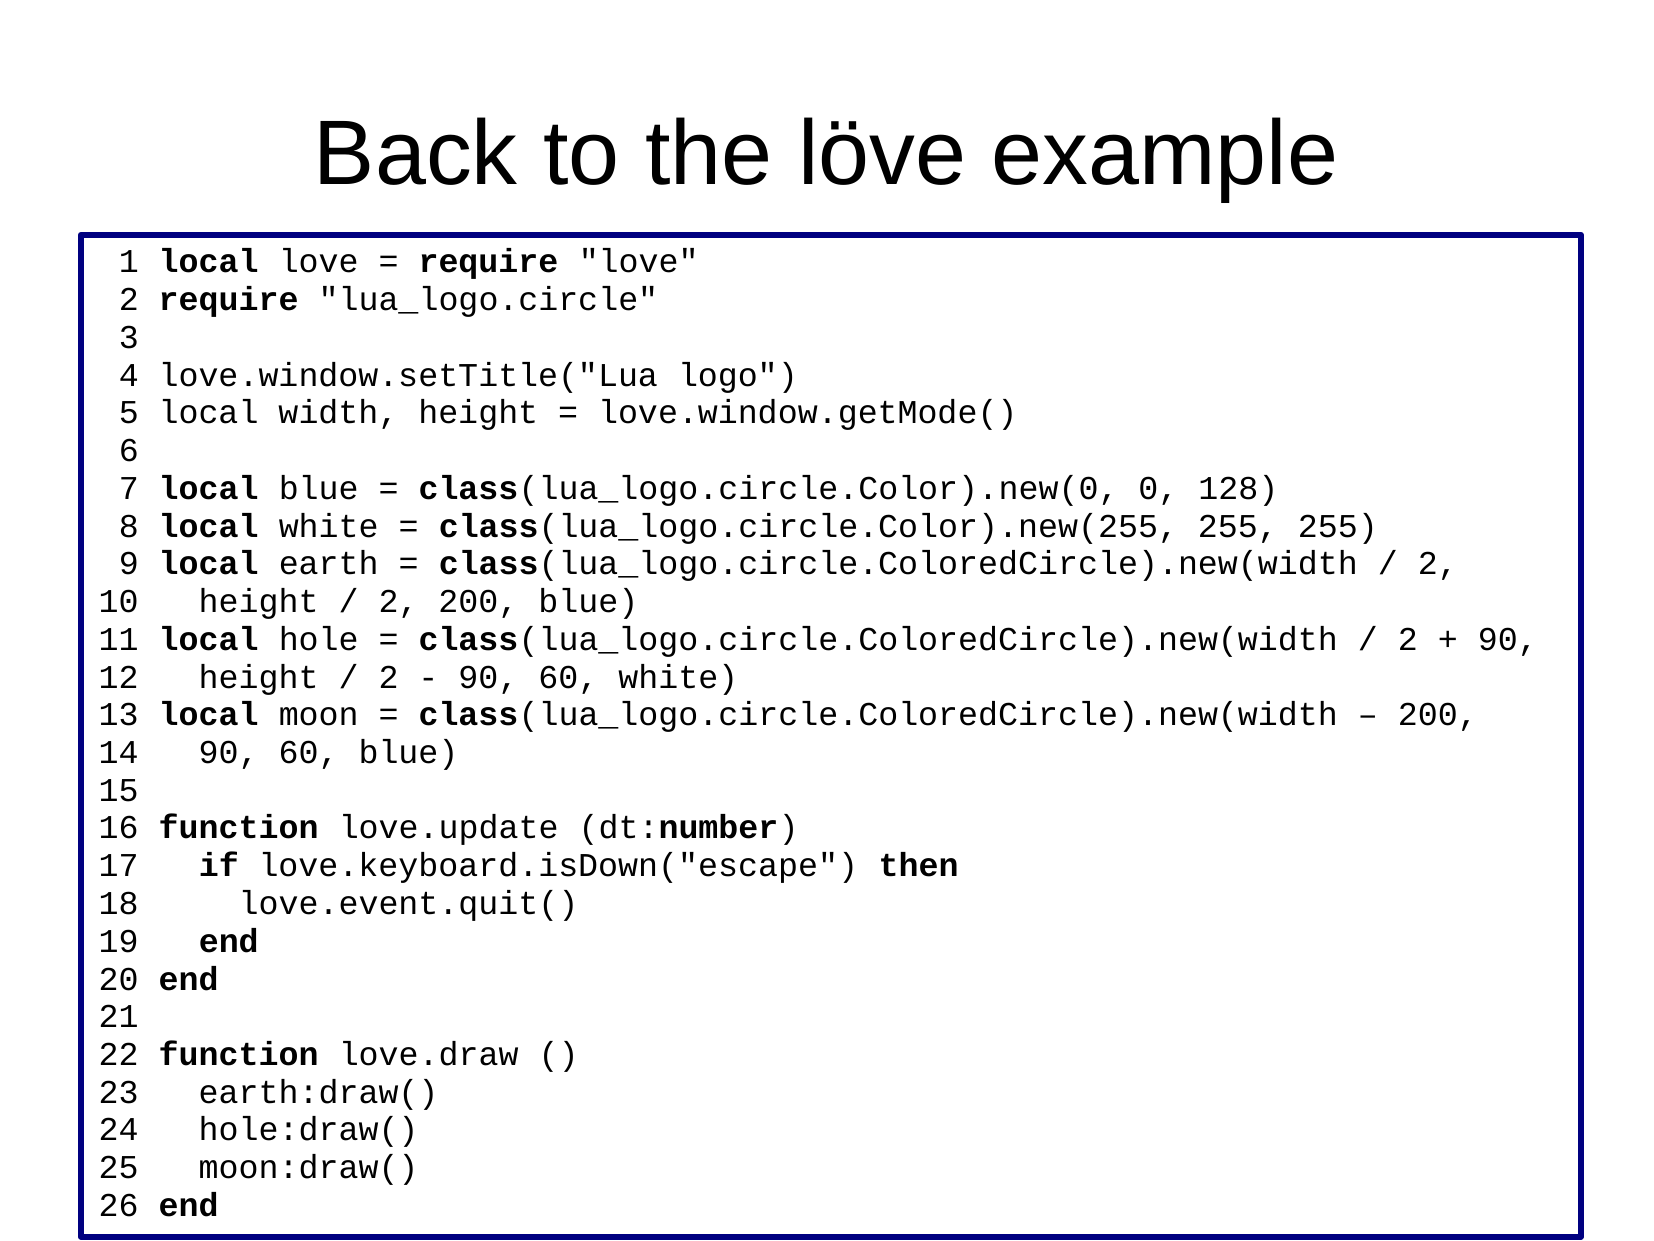

# Back to the löve example
 1 local love = require "love"
 2 require "lua_logo.circle"
 3
 4 love.window.setTitle("Lua logo")
 5 local width, height = love.window.getMode()
 6
 7 local blue = class(lua_logo.circle.Color).new(0, 0, 128)
 8 local white = class(lua_logo.circle.Color).new(255, 255, 255)
 9 local earth = class(lua_logo.circle.ColoredCircle).new(width / 2,
10 height / 2, 200, blue)
11 local hole = class(lua_logo.circle.ColoredCircle).new(width / 2 + 90,
12 height / 2 - 90, 60, white)
13 local moon = class(lua_logo.circle.ColoredCircle).new(width – 200,
14 90, 60, blue)
15
16 function love.update (dt:number)
17 if love.keyboard.isDown("escape") then
18 love.event.quit()
19 end
20 end
21
22 function love.draw ()
23 earth:draw()
24 hole:draw()
25 moon:draw()
26 end